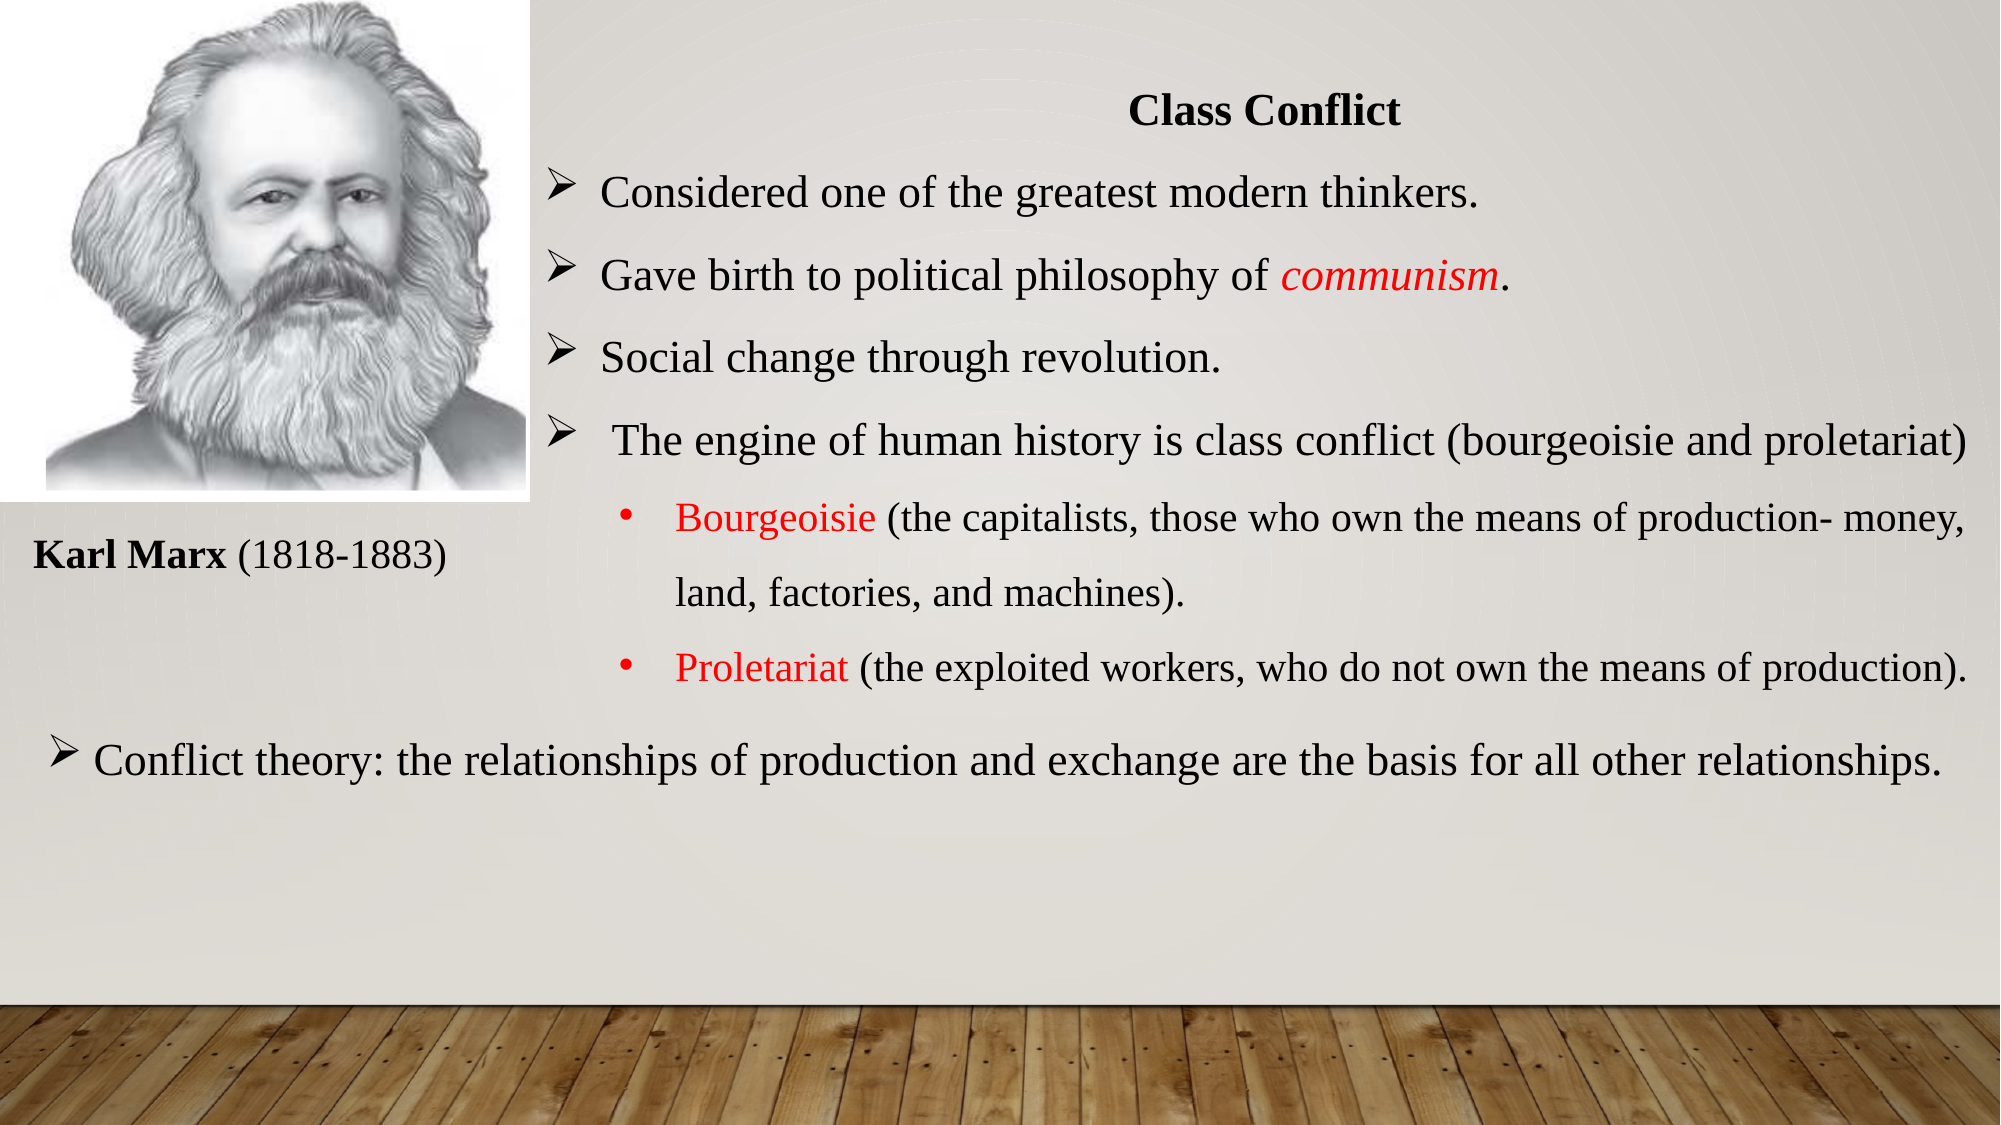

Class Conflict
Considered one of the greatest modern thinkers.
Gave birth to political philosophy of communism.
Social change through revolution.
 The engine of human history is class conflict (bourgeoisie and proletariat)
Bourgeoisie (the capitalists, those who own the means of production- money, land, factories, and machines).
Proletariat (the exploited workers, who do not own the means of production).
2
Karl Marx (1818-1883)
Conflict theory: the relationships of production and exchange are the basis for all other relationships.